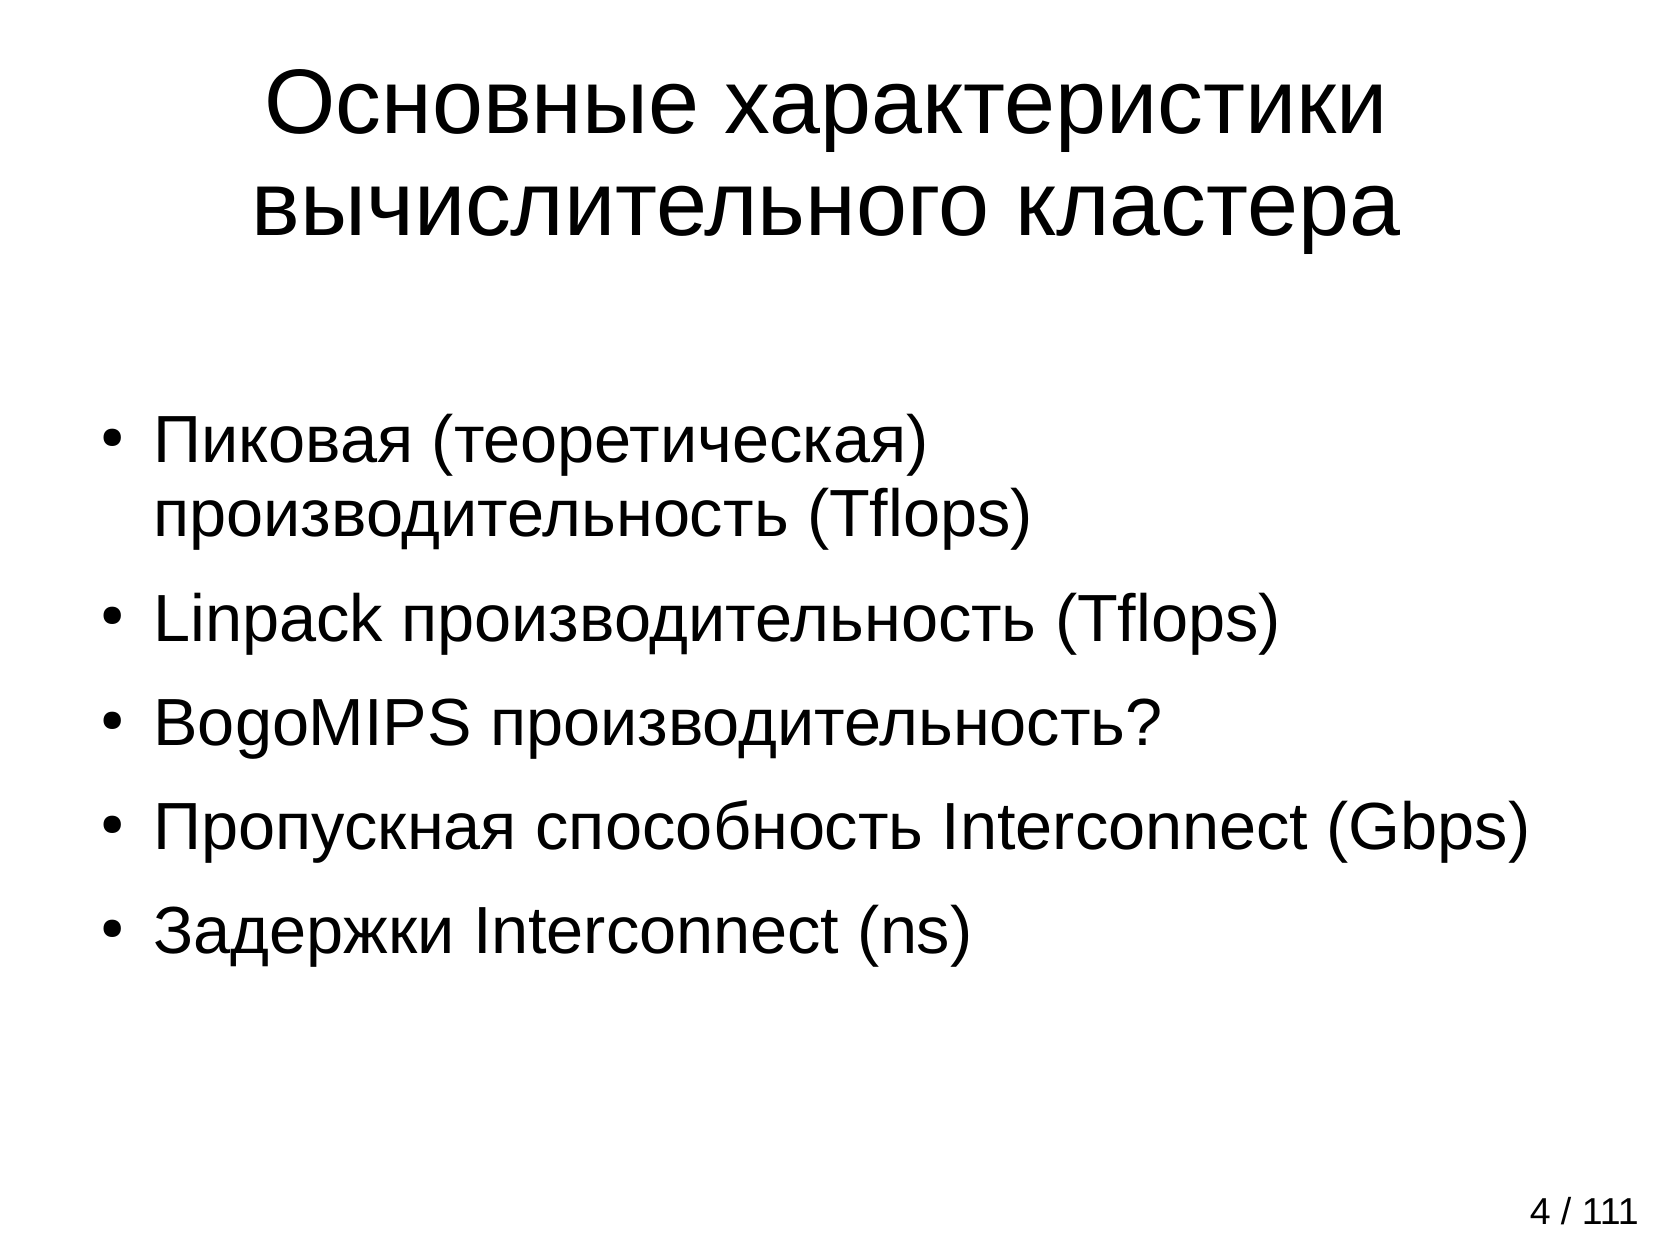

# Основные характеристики вычислительного кластера
Пиковая (теоретическая) производительность (Tflops)
Linpack производительность (Tflops)
BogoMIPS производительность?
Пропускная способность Interconnect (Gbps)
Задержки Interconnect (ns)
4 / 111